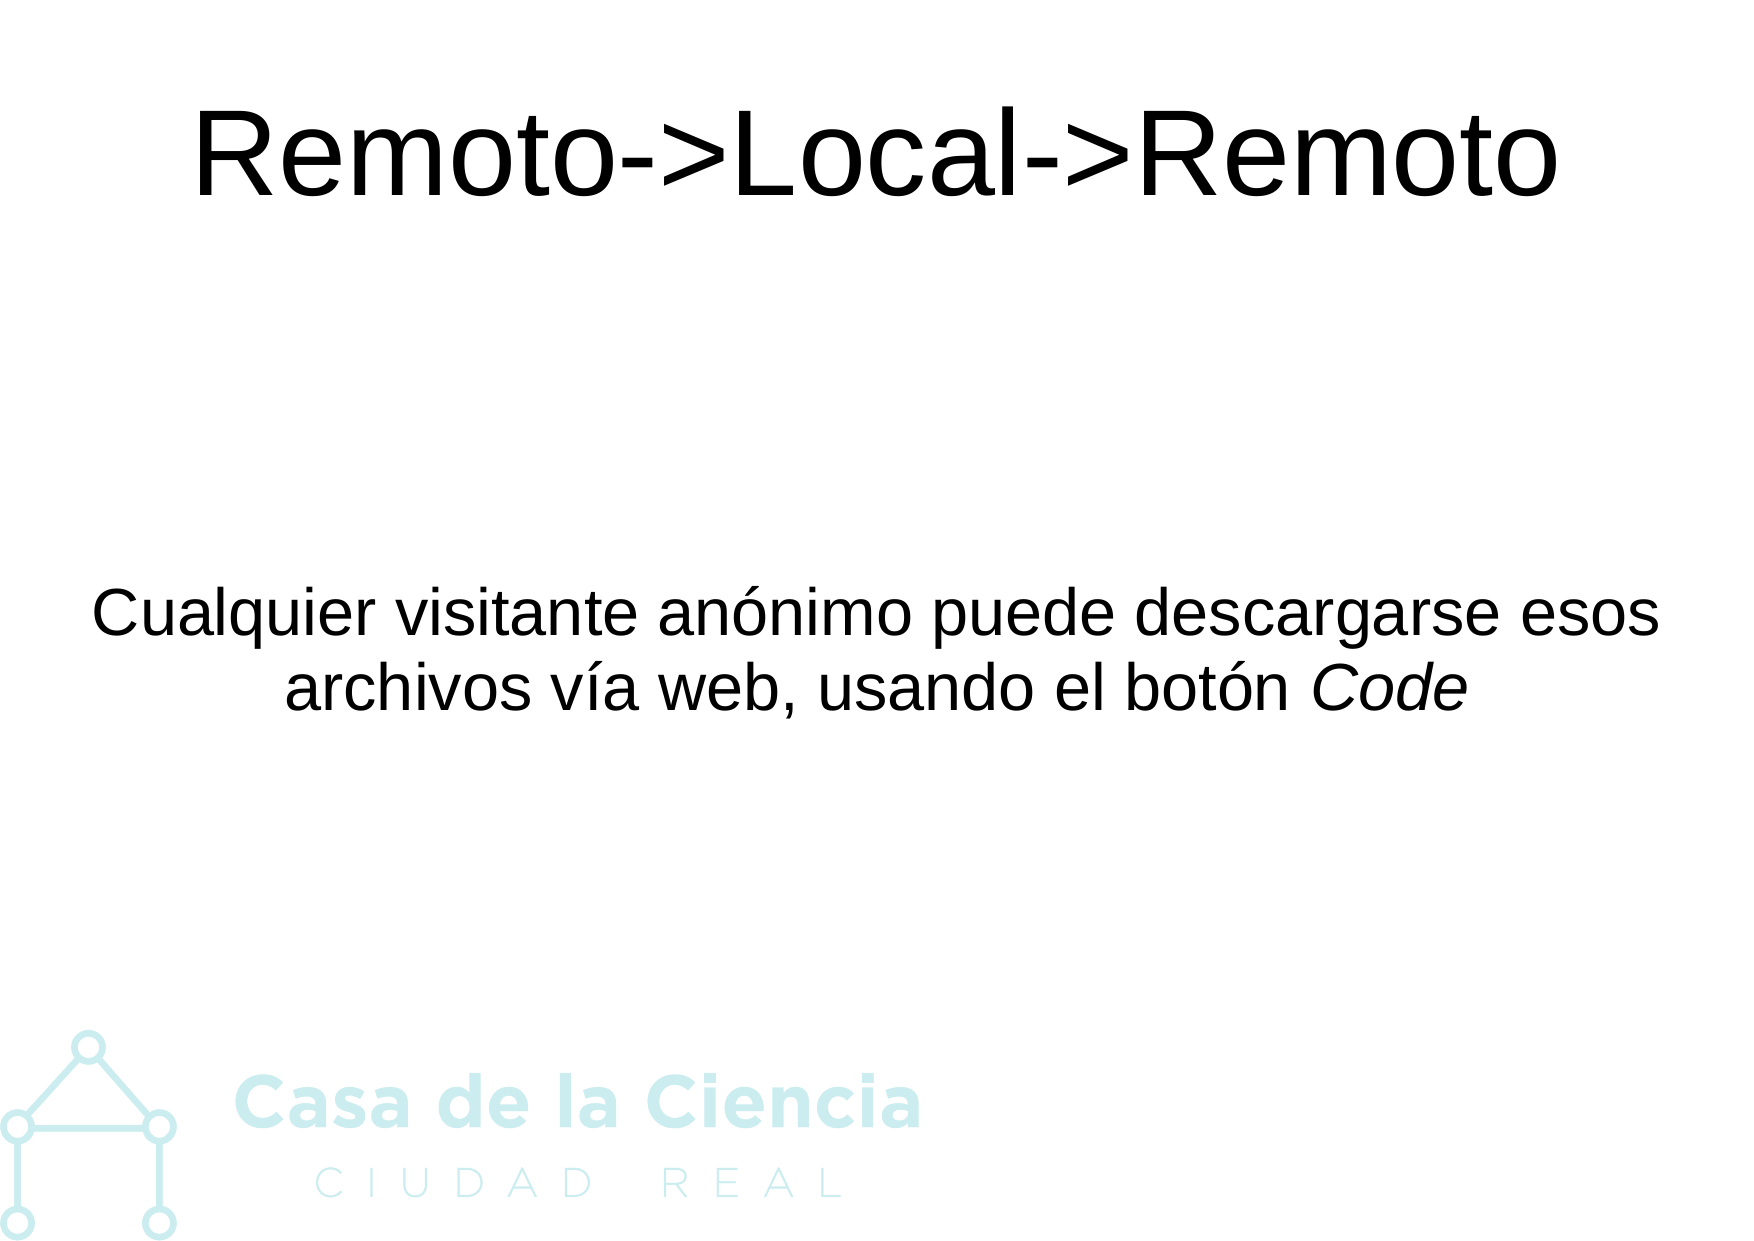

# Remoto->Local->Remoto
Cualquier visitante anónimo puede descargarse esos archivos vía web, usando el botón Code